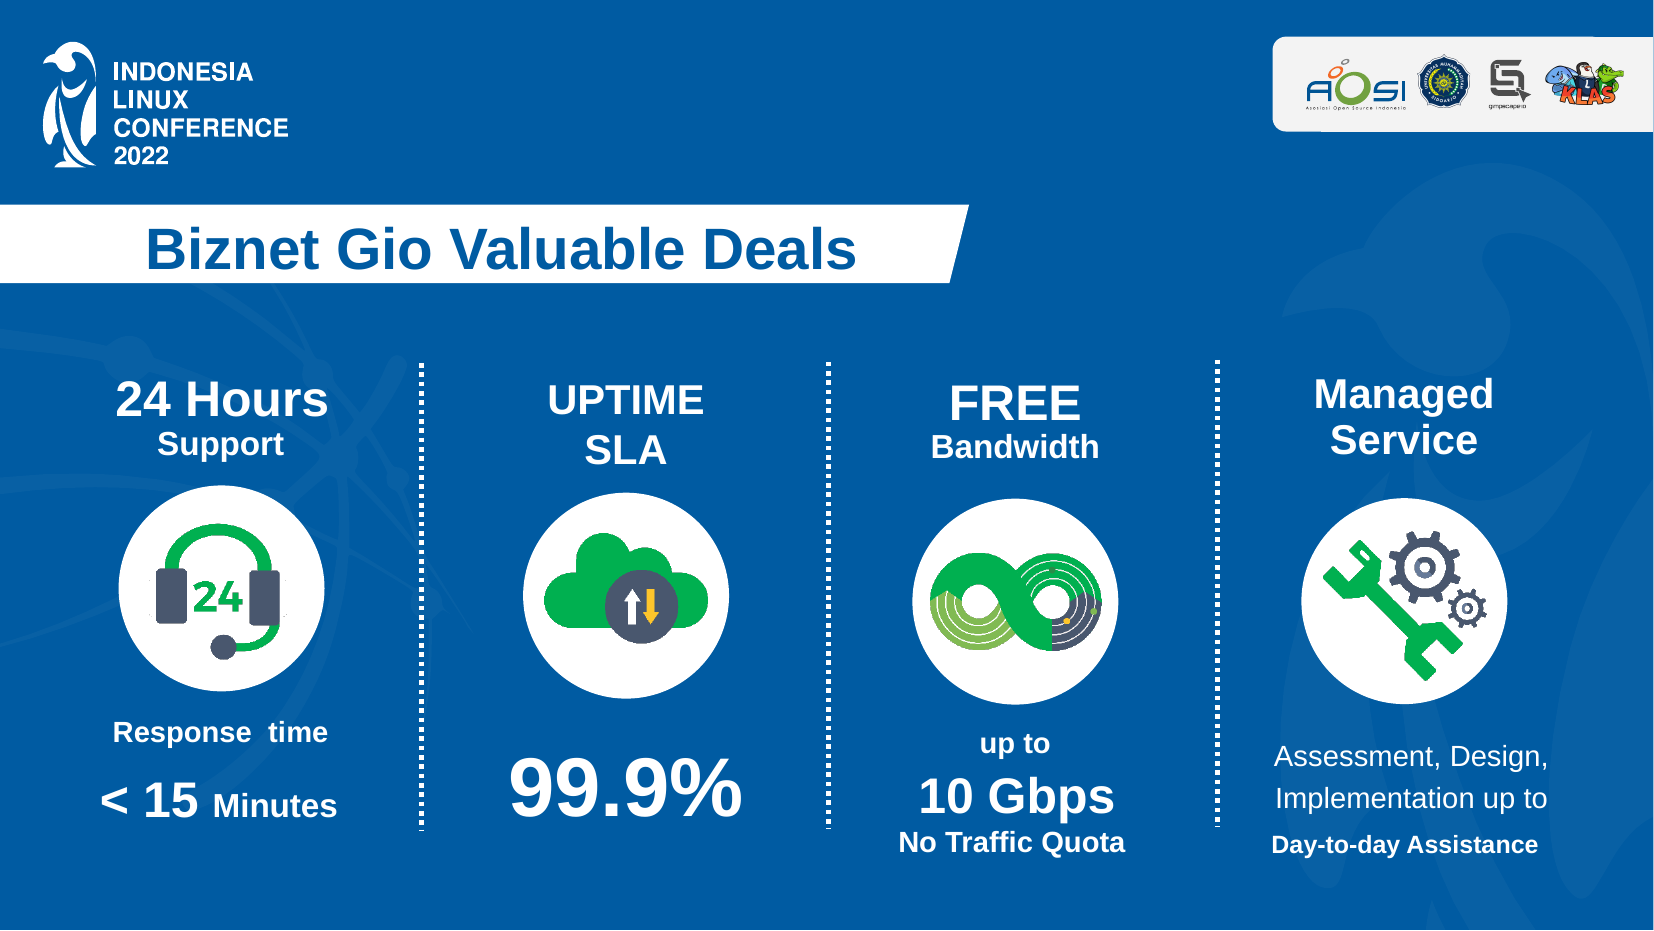

Biznet Gio Valuable Deals
24 Hours
Support
Response time
< 15 Minutes
Managed
Assessment, Design, Implementation up to
Day-to-day Assistance
Service
FREE
Bandwidth
up to
10 Gbps
No Traffic Quota
UPTIME
SLA
99.9%